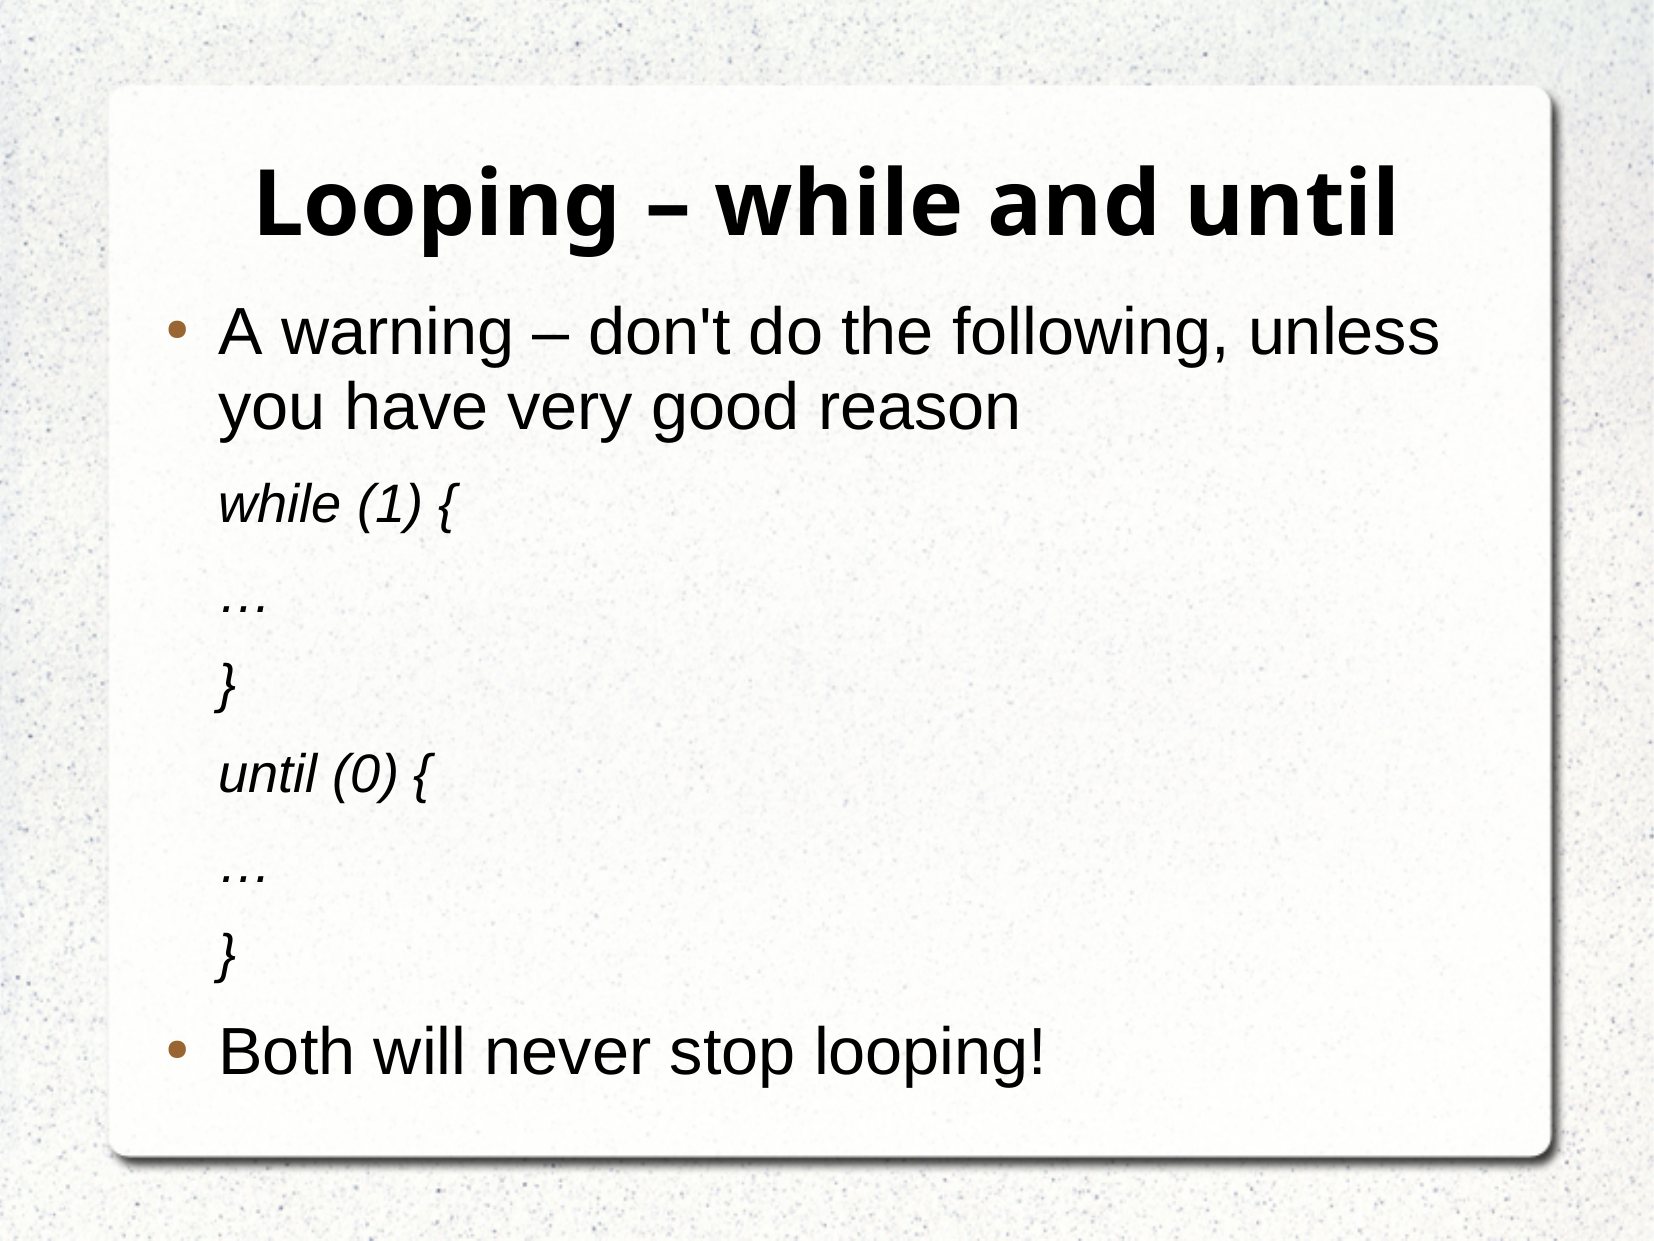

# Looping – while and until
A warning – don't do the following, unless you have very good reason
while (1) {
…
}
until (0) {
…
}
Both will never stop looping!